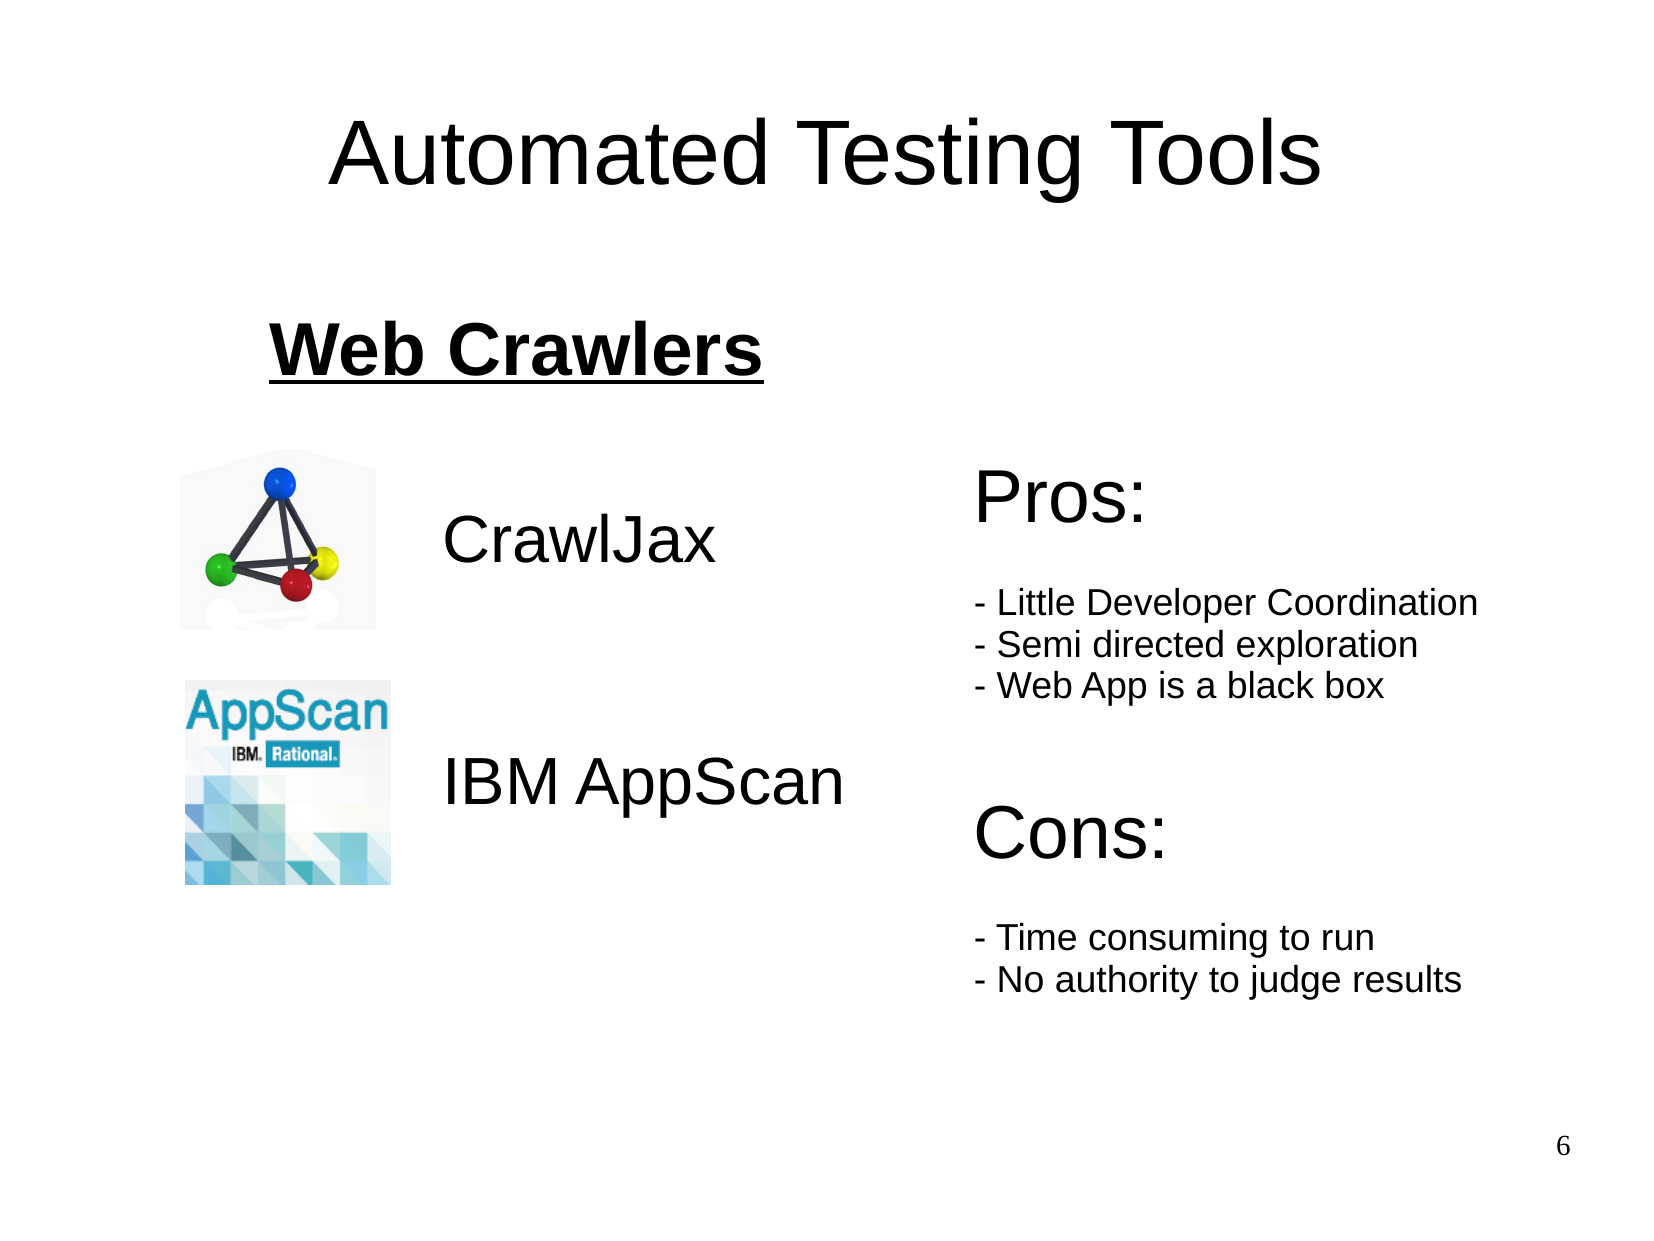

# Automated Testing Tools
Web Crawlers
Pros:
- Little Developer Coordination
- Semi directed exploration
- Web App is a black box
Cons:
- Time consuming to run
- No authority to judge results
CrawlJax
IBM AppScan
6